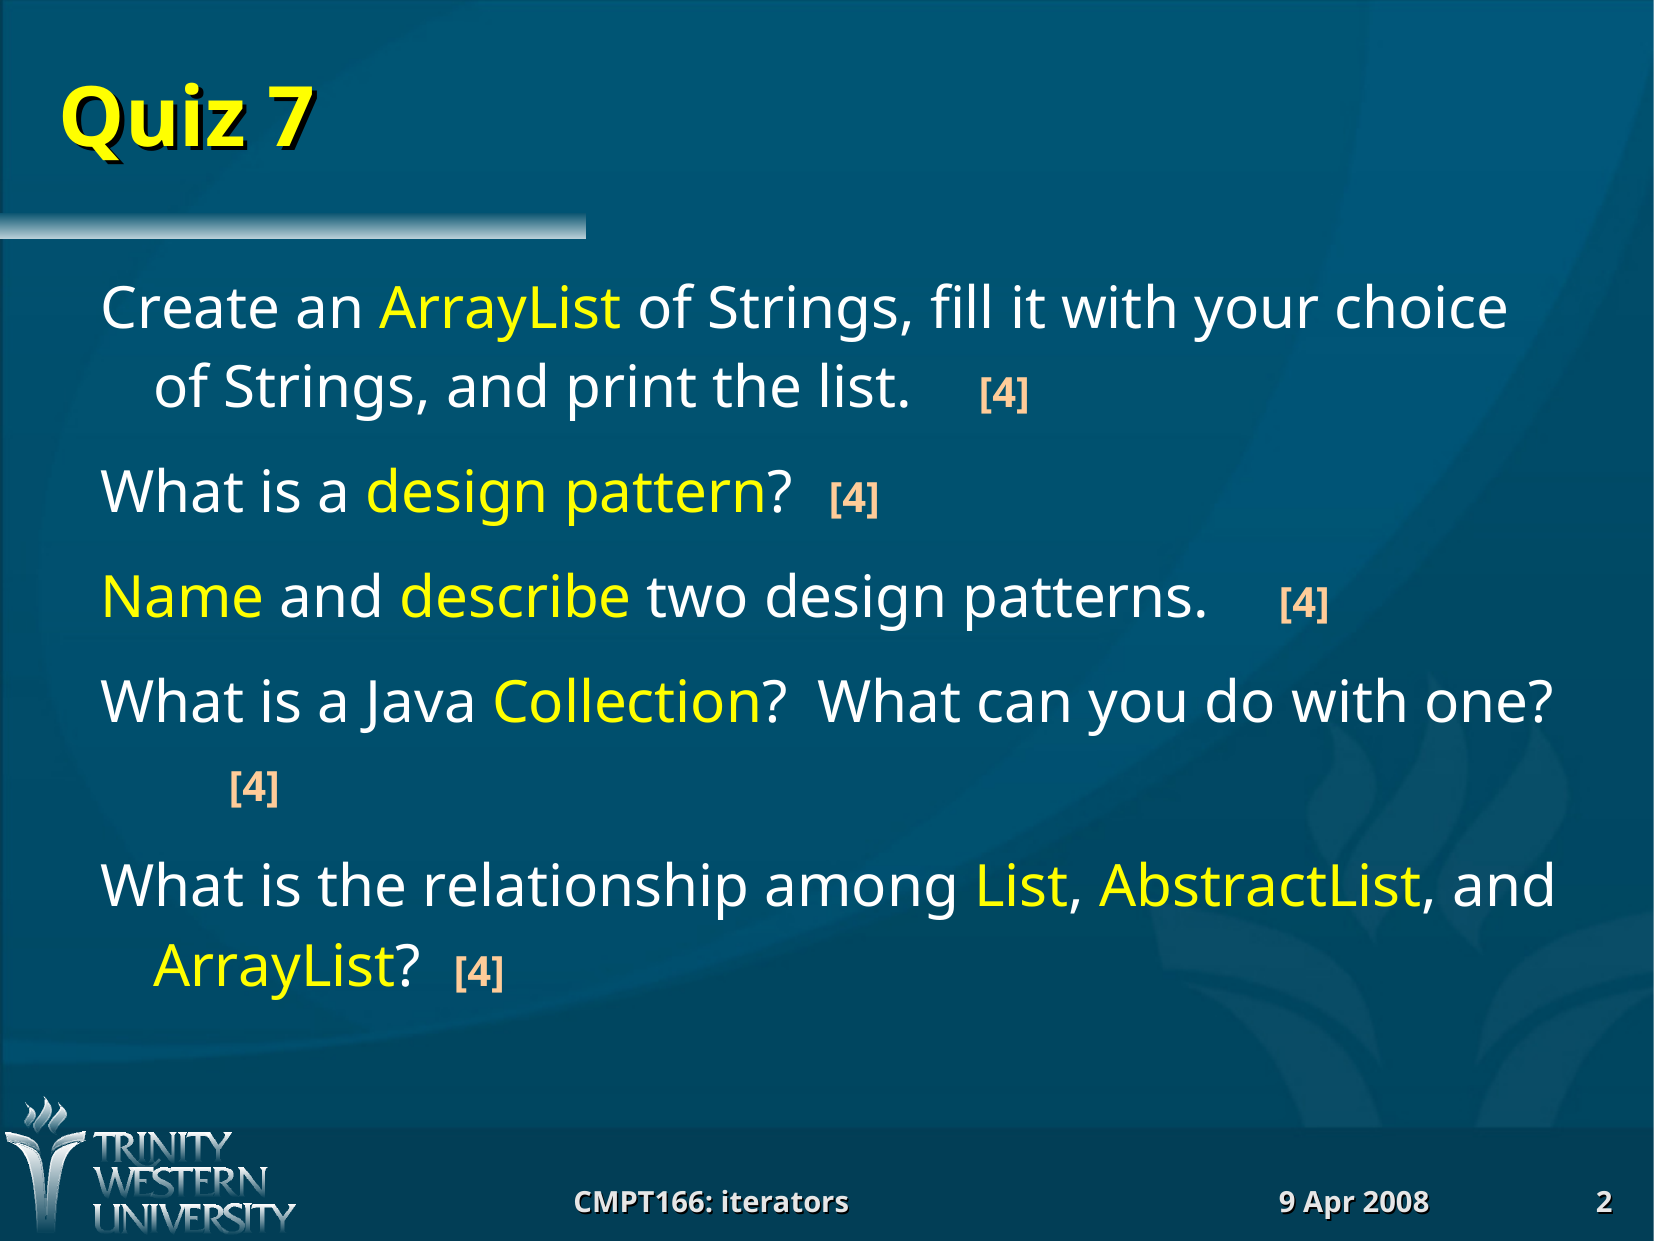

# Quiz 7
Create an ArrayList of Strings, fill it with your choice of Strings, and print the list.	[4]
What is a design pattern?	[4]
Name and describe two design patterns.	[4]
What is a Java Collection? What can you do with one?	[4]
What is the relationship among List, AbstractList, and ArrayList?	[4]
CMPT166: iterators
9 Apr 2008
2